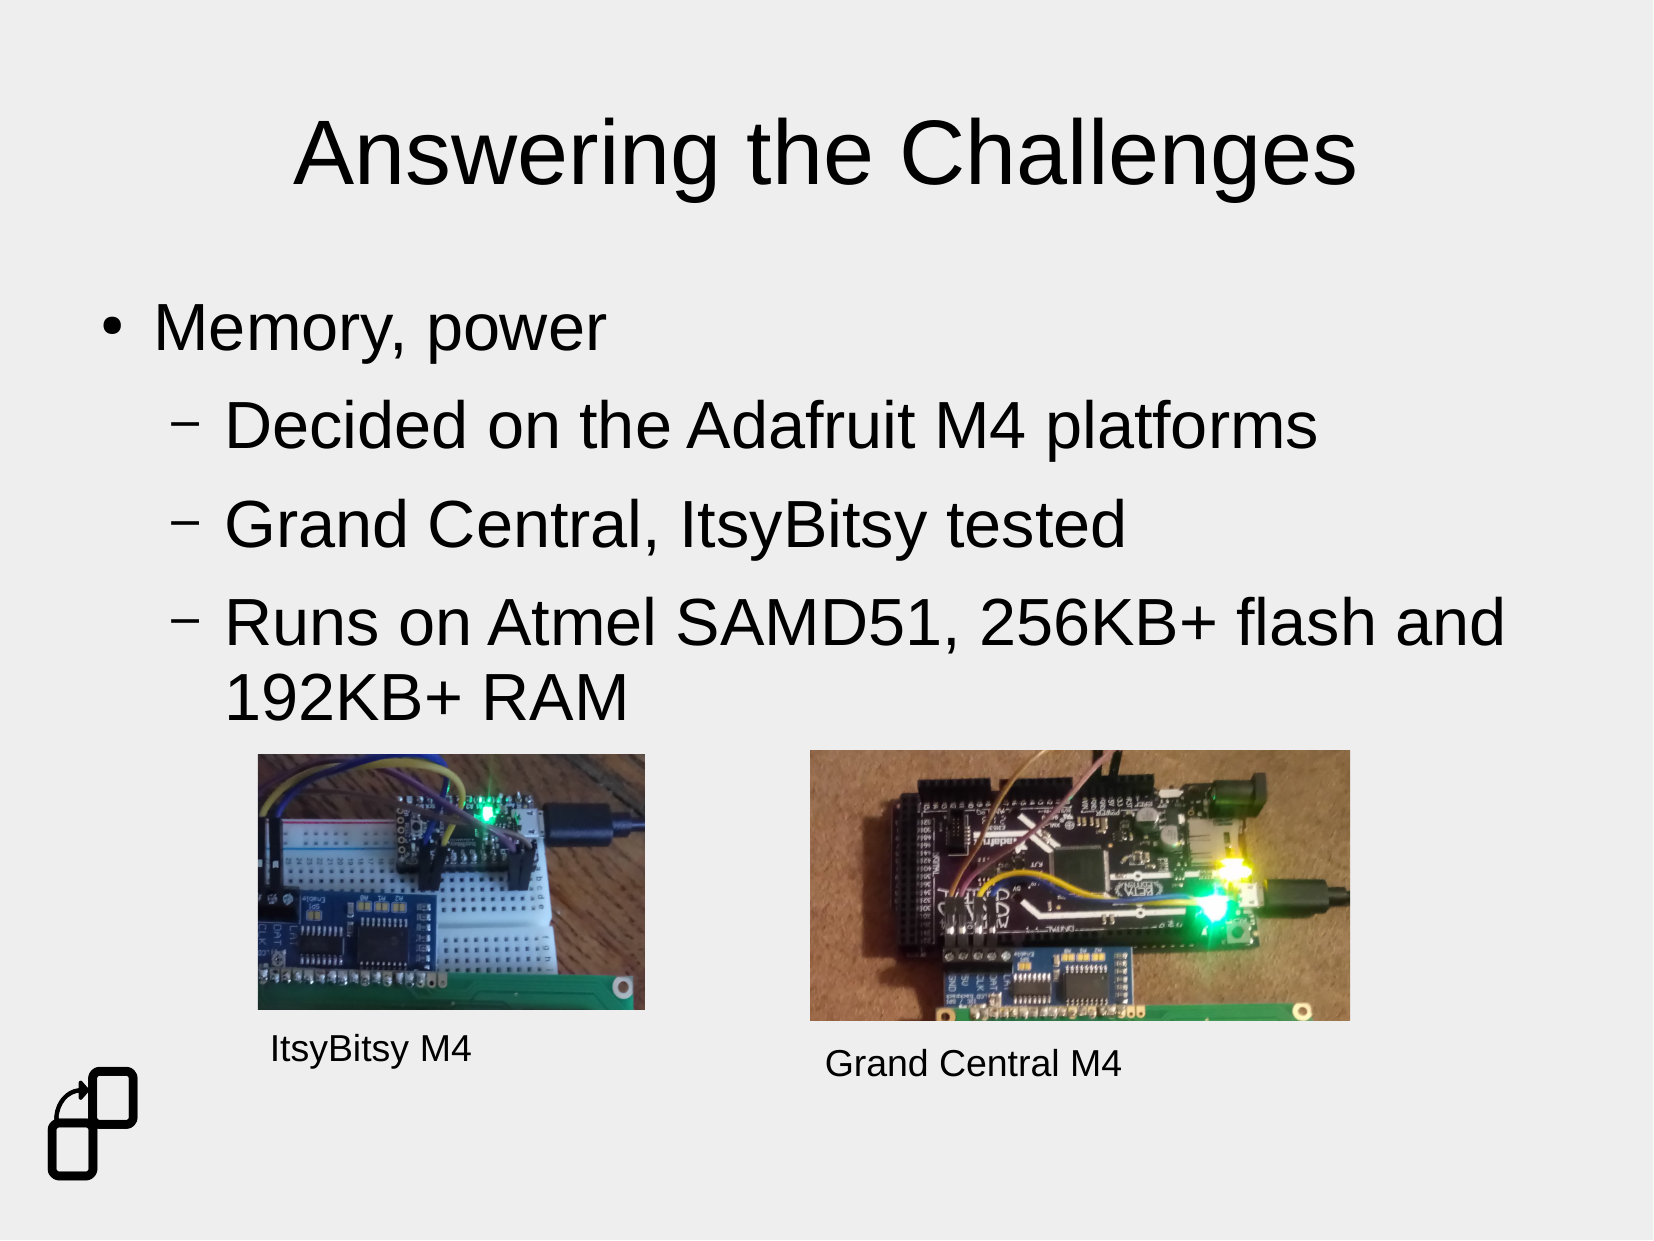

# Answering the Challenges
Memory, power
Decided on the Adafruit M4 platforms
Grand Central, ItsyBitsy tested
Runs on Atmel SAMD51, 256KB+ flash and 192KB+ RAM
ItsyBitsy M4
Grand Central M4